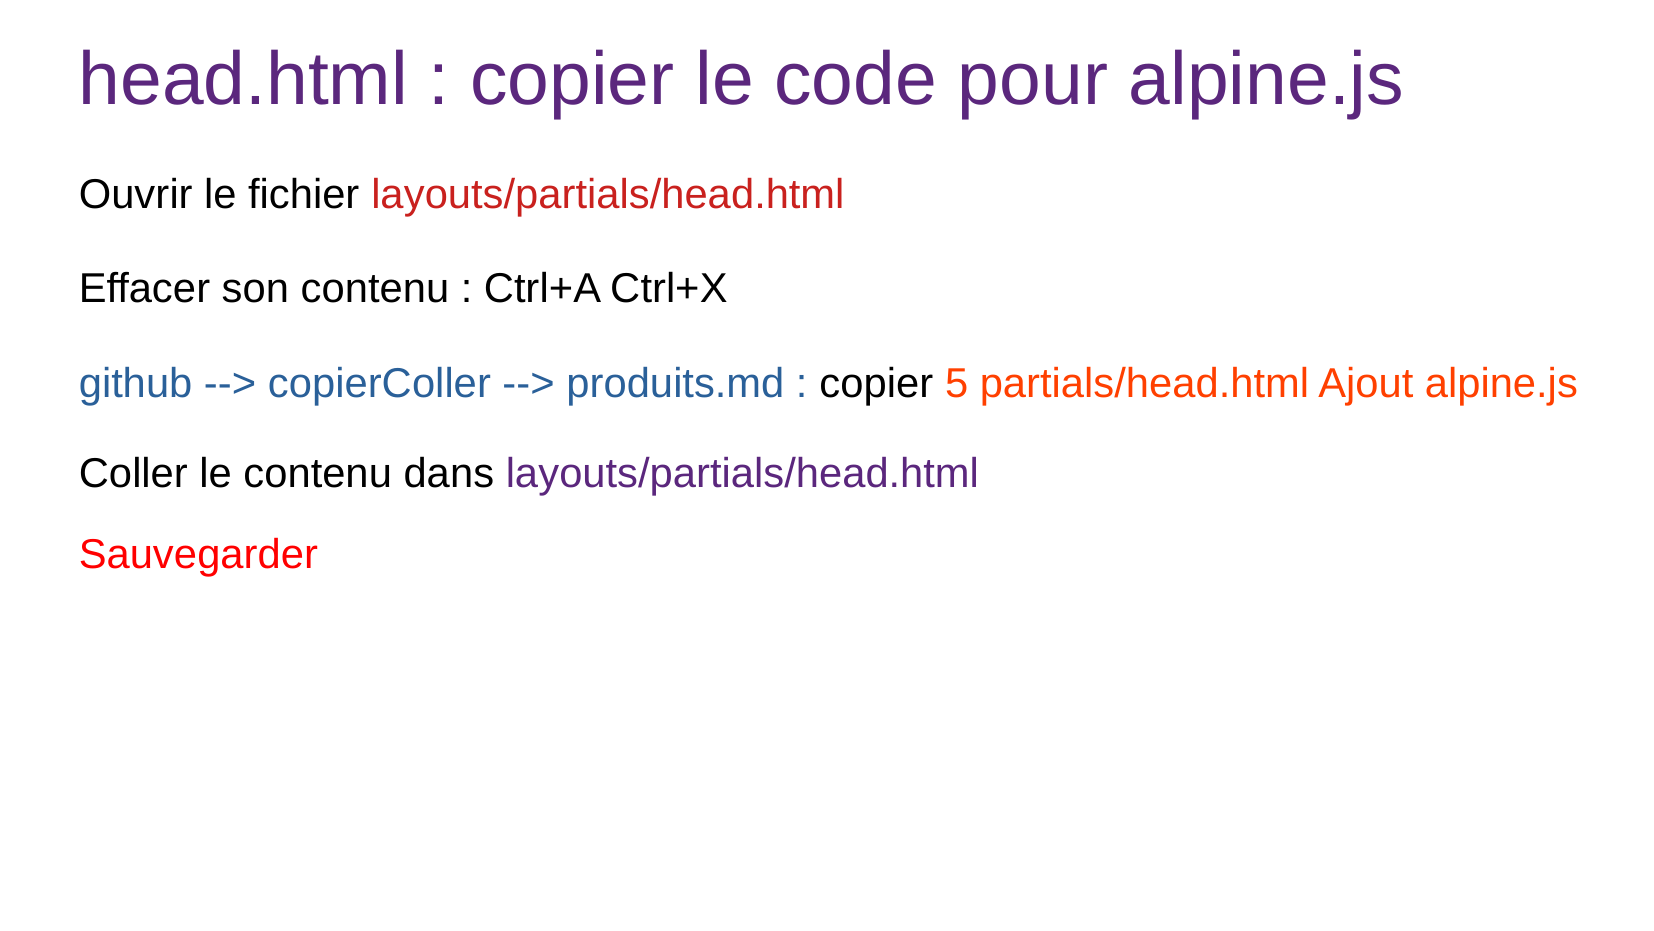

# head.html : copier le code pour alpine.js
Ouvrir le fichier layouts/partials/head.html
Effacer son contenu : Ctrl+A Ctrl+X
github --> copierColler --> produits.md : copier 5 partials/head.html Ajout alpine.js
Coller le contenu dans layouts/partials/head.html
Sauvegarder